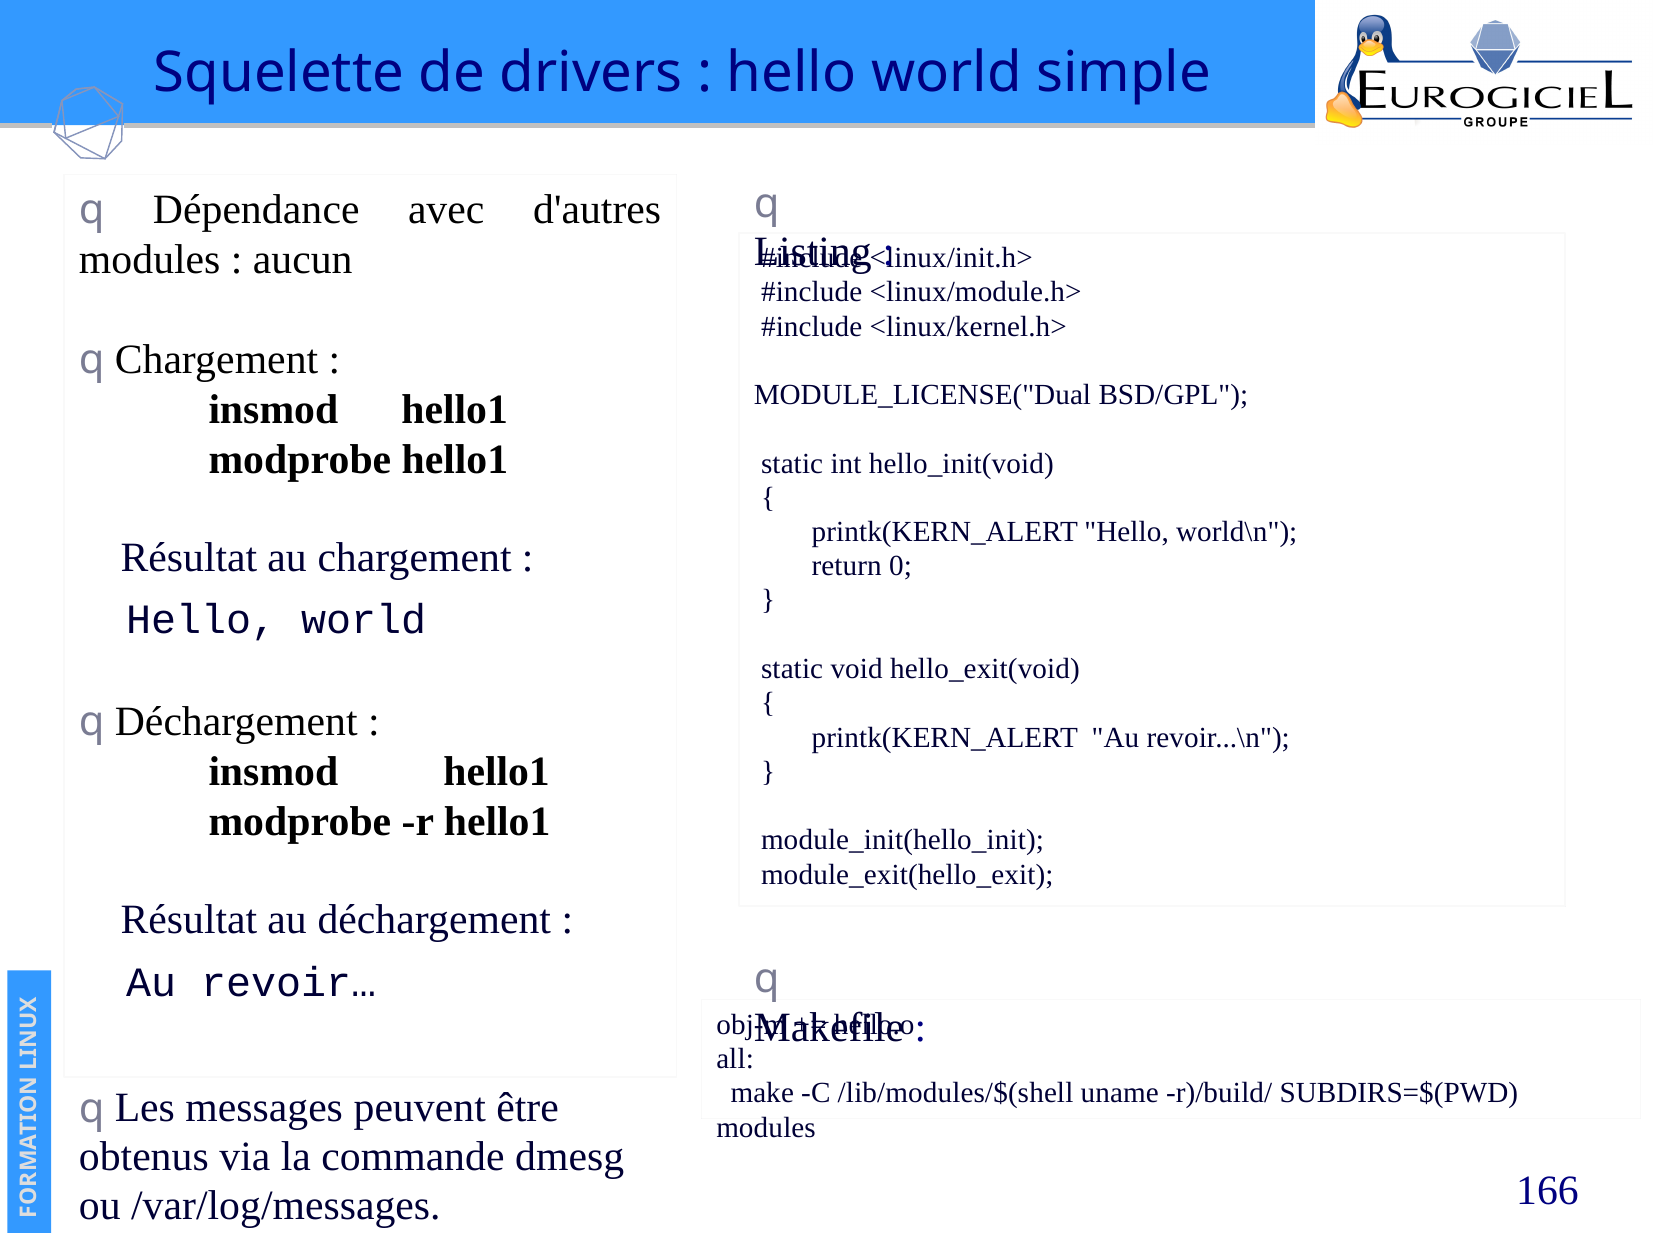

# Squelette de drivers : hello world simple
 Listing :
 Dépendance avec d'autres modules : aucun
 Chargement :
insmod hello1
modprobe hello1
 Résultat au chargement :
Hello, world
 Déchargement :
insmod hello1
modprobe -r hello1
 Résultat au déchargement :
Au revoir…
 Les messages peuvent être obtenus via la commande dmesg ou /var/log/messages.
 #include <linux/init.h>
 #include <linux/module.h>
 #include <linux/kernel.h>
MODULE_LICENSE("Dual BSD/GPL");
 static int hello_init(void)
 {
 printk(KERN_ALERT "Hello, world\n");
 return 0;
 }
 static void hello_exit(void)
 {
 printk(KERN_ALERT  "Au revoir...\n");
 }
 module_init(hello_init);
 module_exit(hello_exit);
 Makefile :
obj-m += hello.o
all:
 make -C /lib/modules/$(shell uname -r)/build/ SUBDIRS=$(PWD) modules